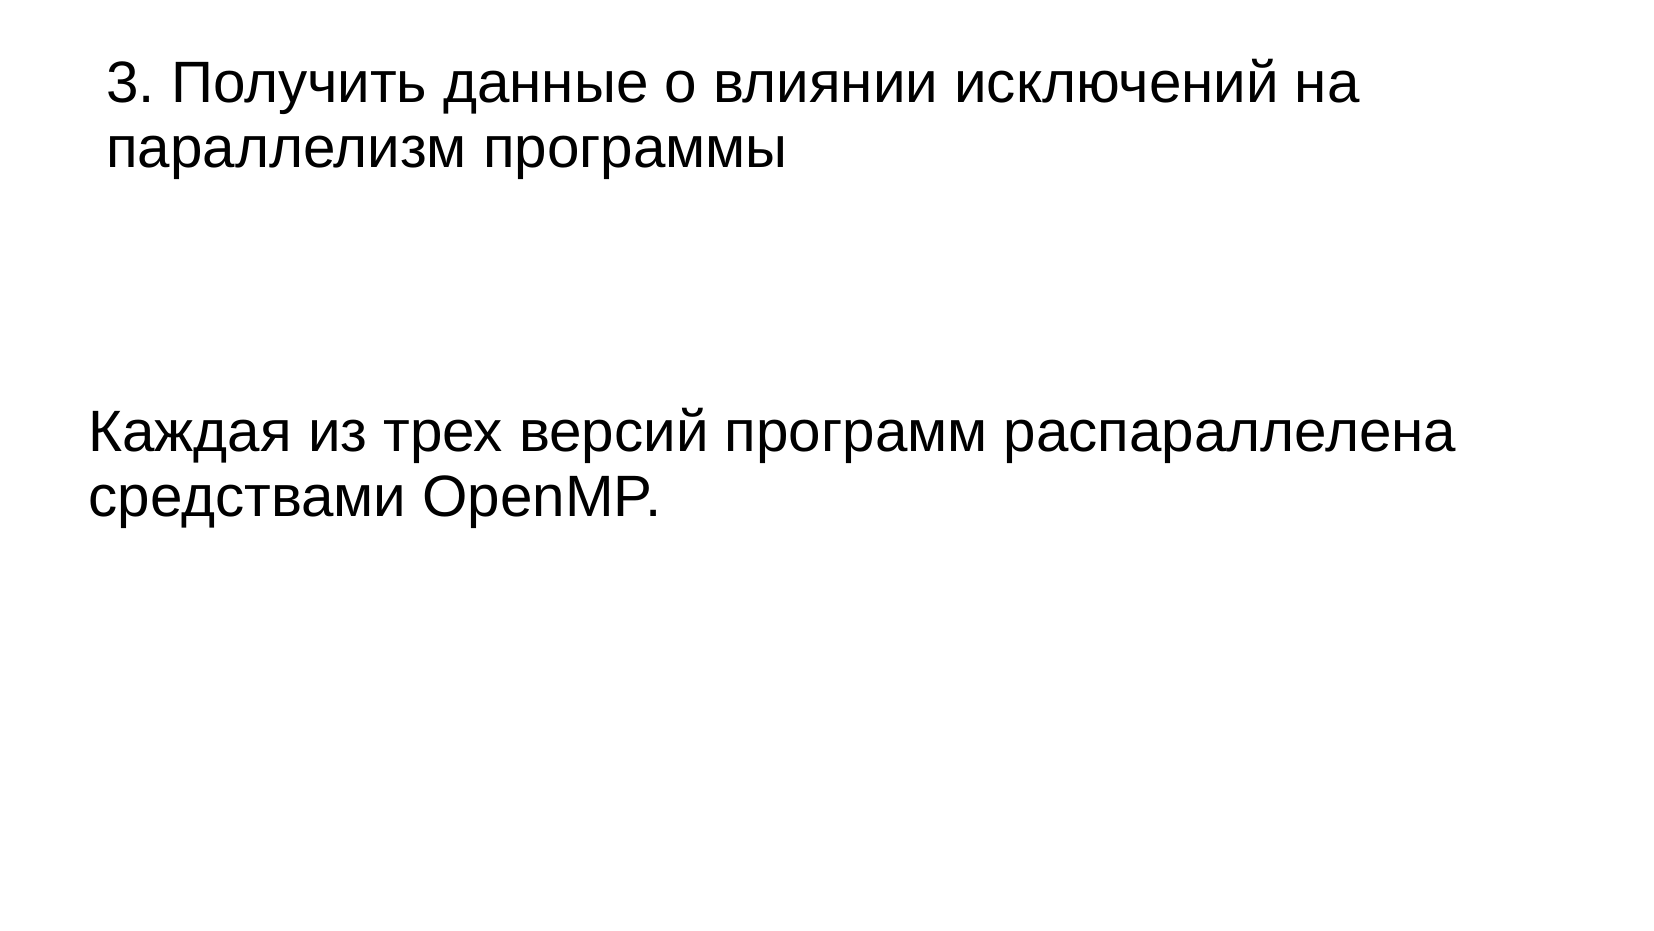

# 3. Получить данные о влиянии исключений на параллелизм программы
Каждая из трех версий программ распараллелена средствами OpenMP.